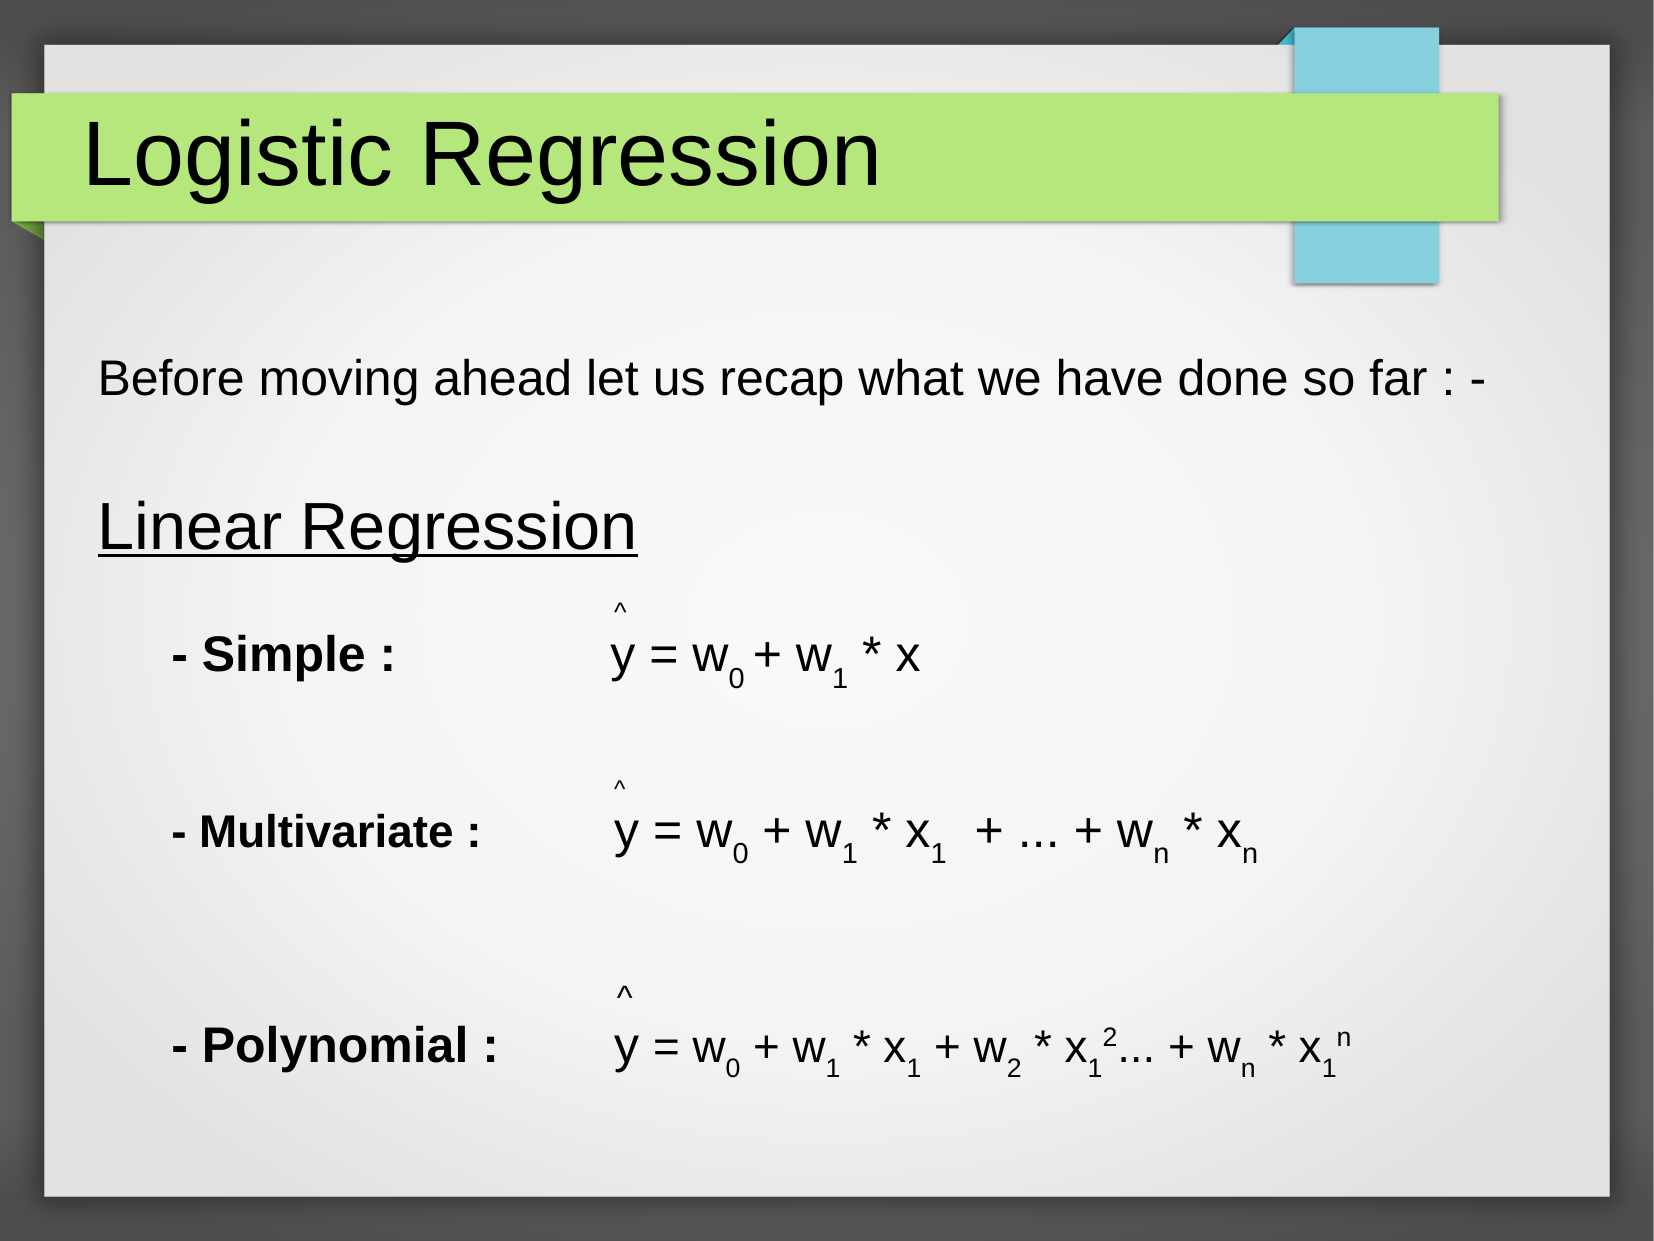

# Logistic Regression
Before moving ahead let us recap what we have done so far : -
Linear Regression
							^
	- Simple :		 y = w0 + w1 * x
 					^
	- Multivariate :		y = w0 + w1 * x1 + ... + wn * xn
						 ^
	- Polynomial :		y = w0 + w1 * x1 + w2 * x12... + wn * x1n